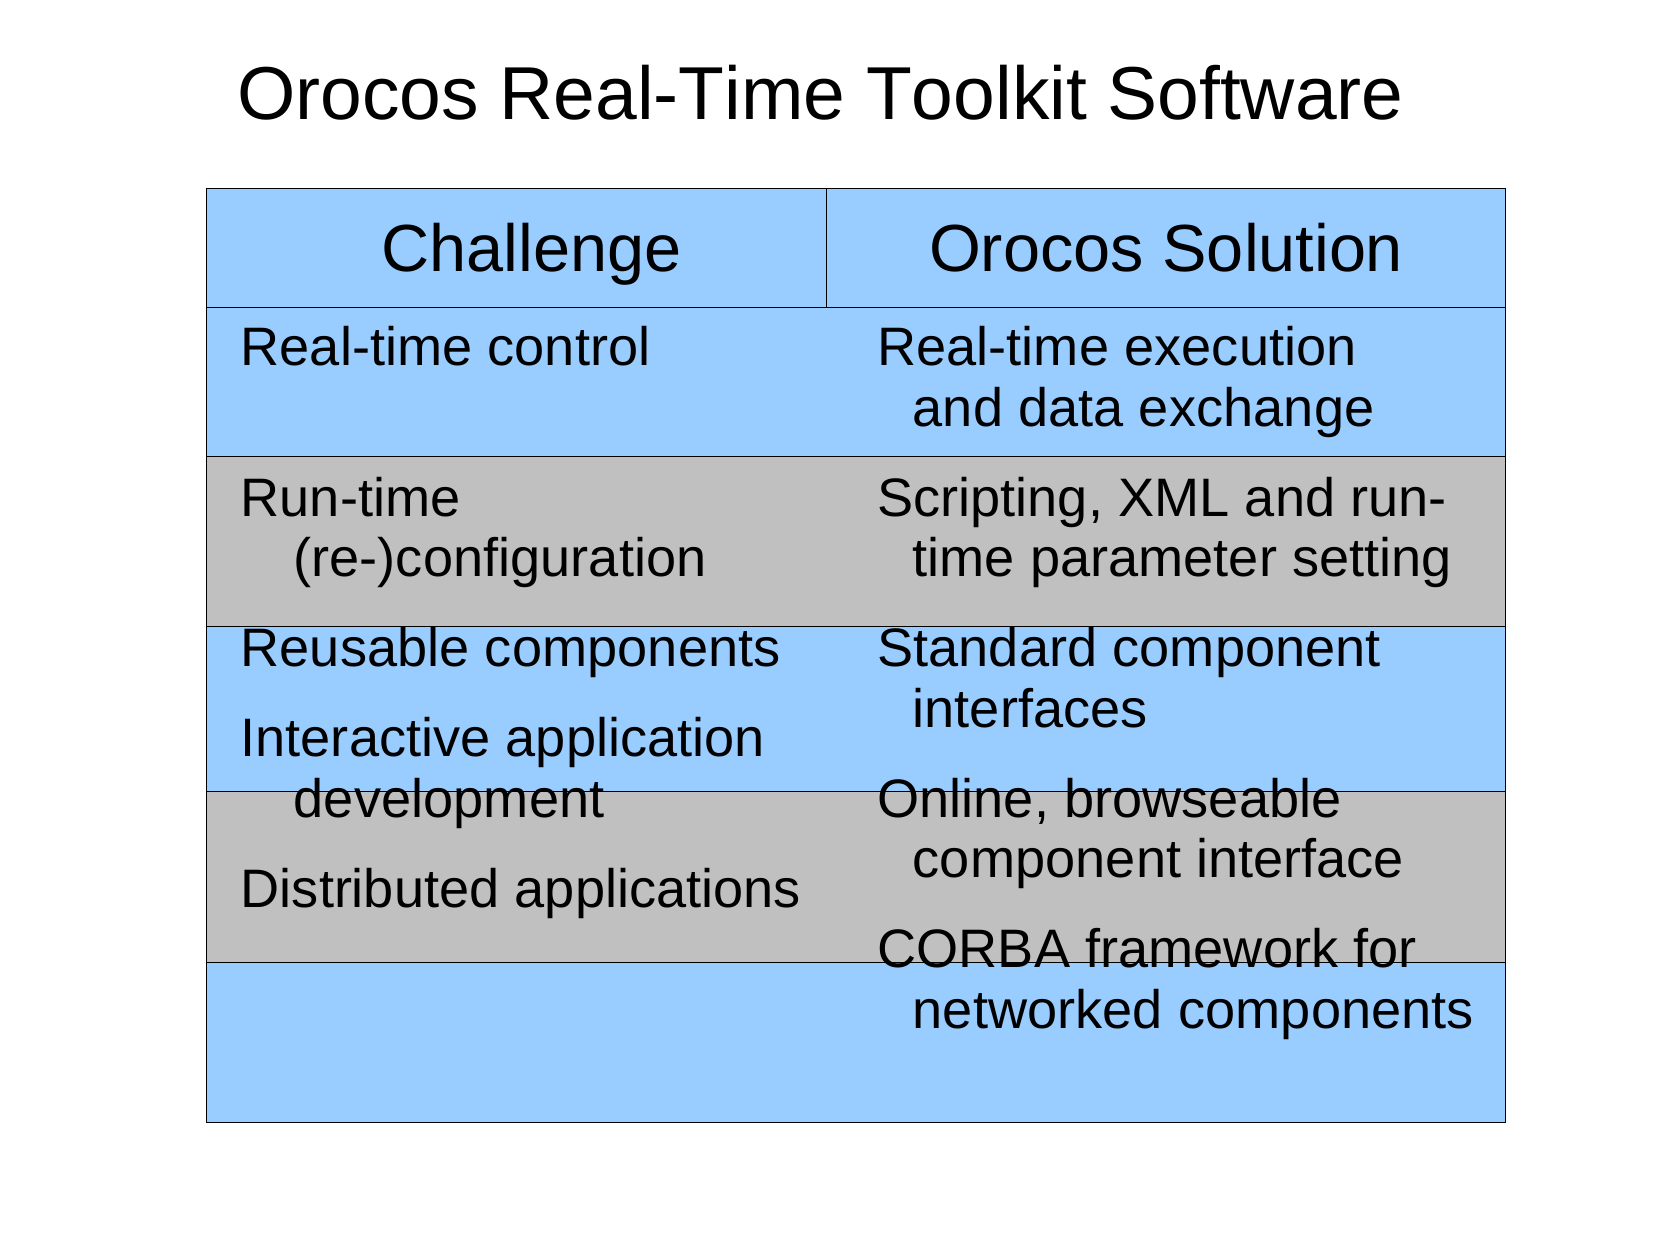

# Orocos Real-Time Toolkit Software
Challenge
Orocos Solution
Real-time control
Run-time
(re-)configuration
Reusable components
Interactive application development
Distributed applications
 Real-time execution
 and data exchange
 Scripting, XML and run-
 time parameter setting
 Standard component
 interfaces
 Online, browseable
 component interface
 CORBA framework for
 networked components